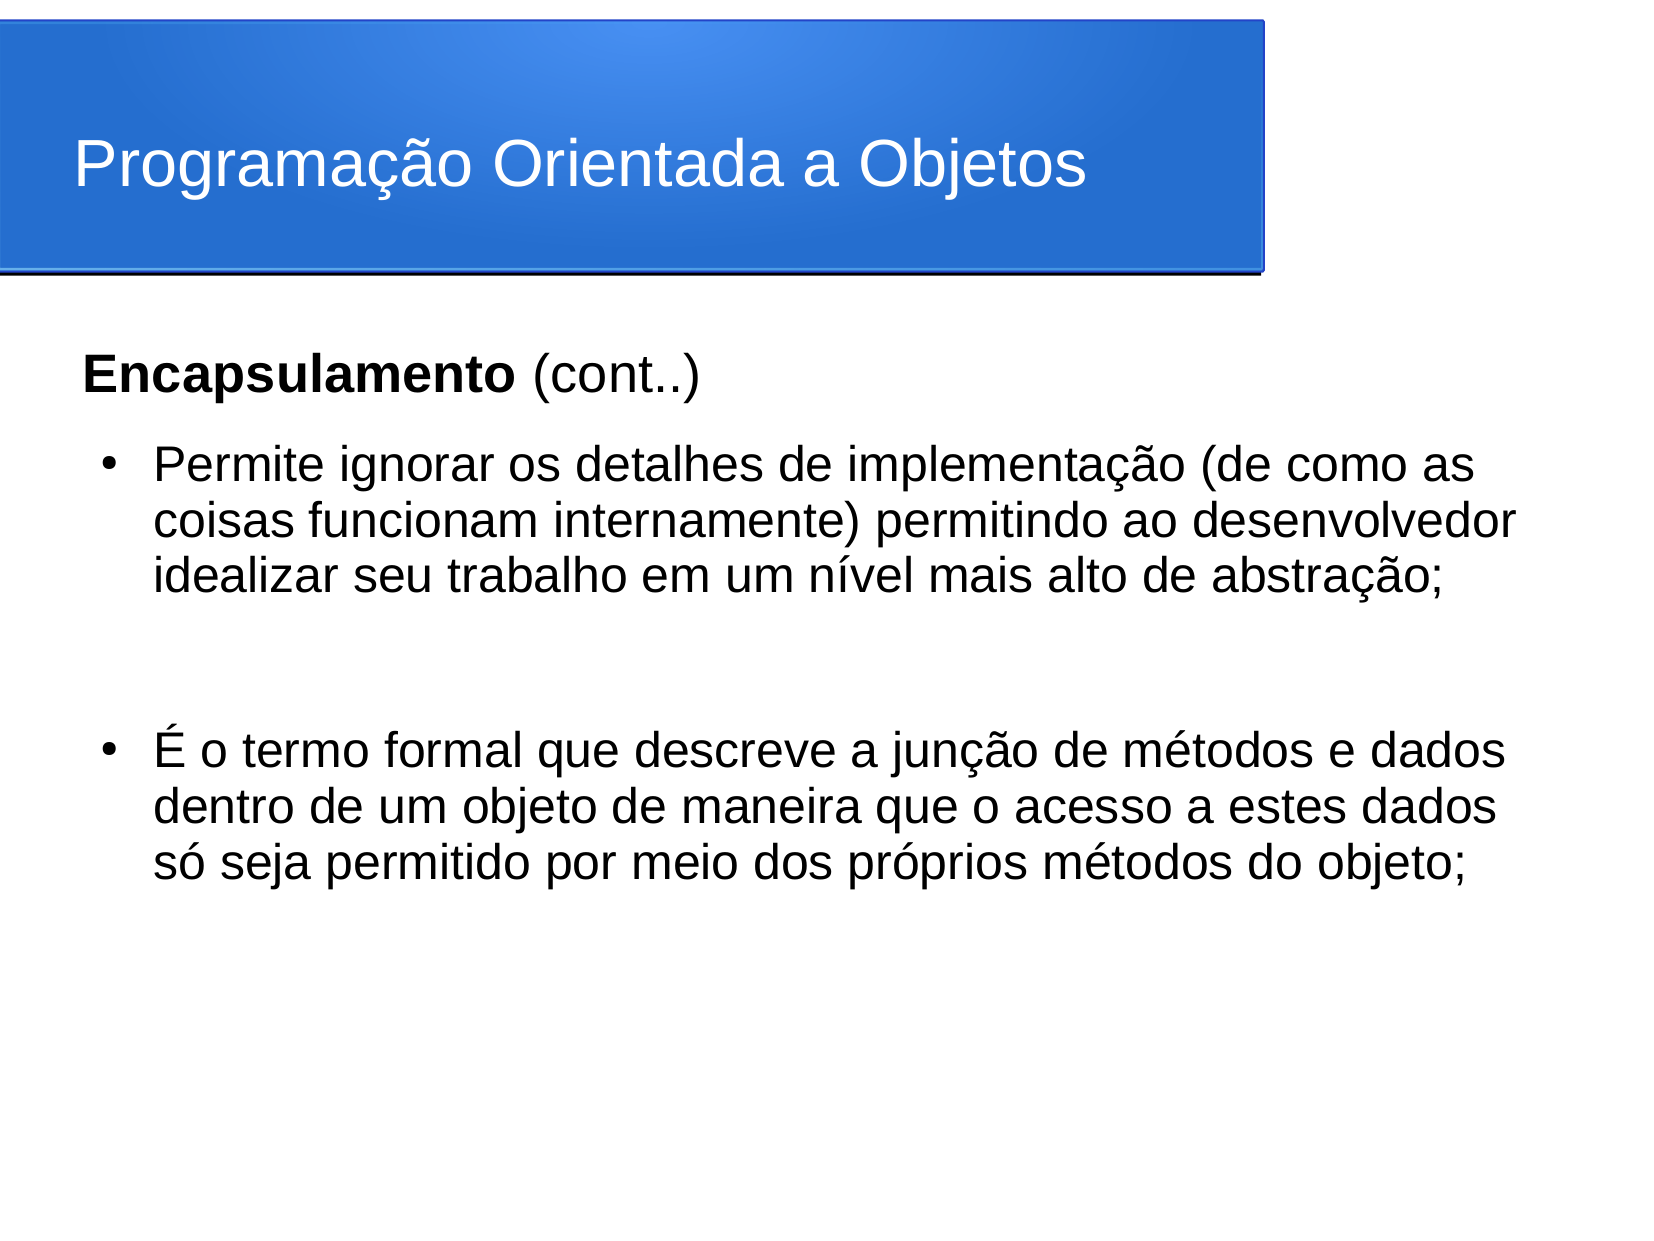

Programação Orientada a Objetos
# Encapsulamento (cont..)
Permite ignorar os detalhes de implementação (de como as coisas funcionam internamente) permitindo ao desenvolvedor idealizar seu trabalho em um nível mais alto de abstração;
É o termo formal que descreve a junção de métodos e dados dentro de um objeto de maneira que o acesso a estes dados só seja permitido por meio dos próprios métodos do objeto;